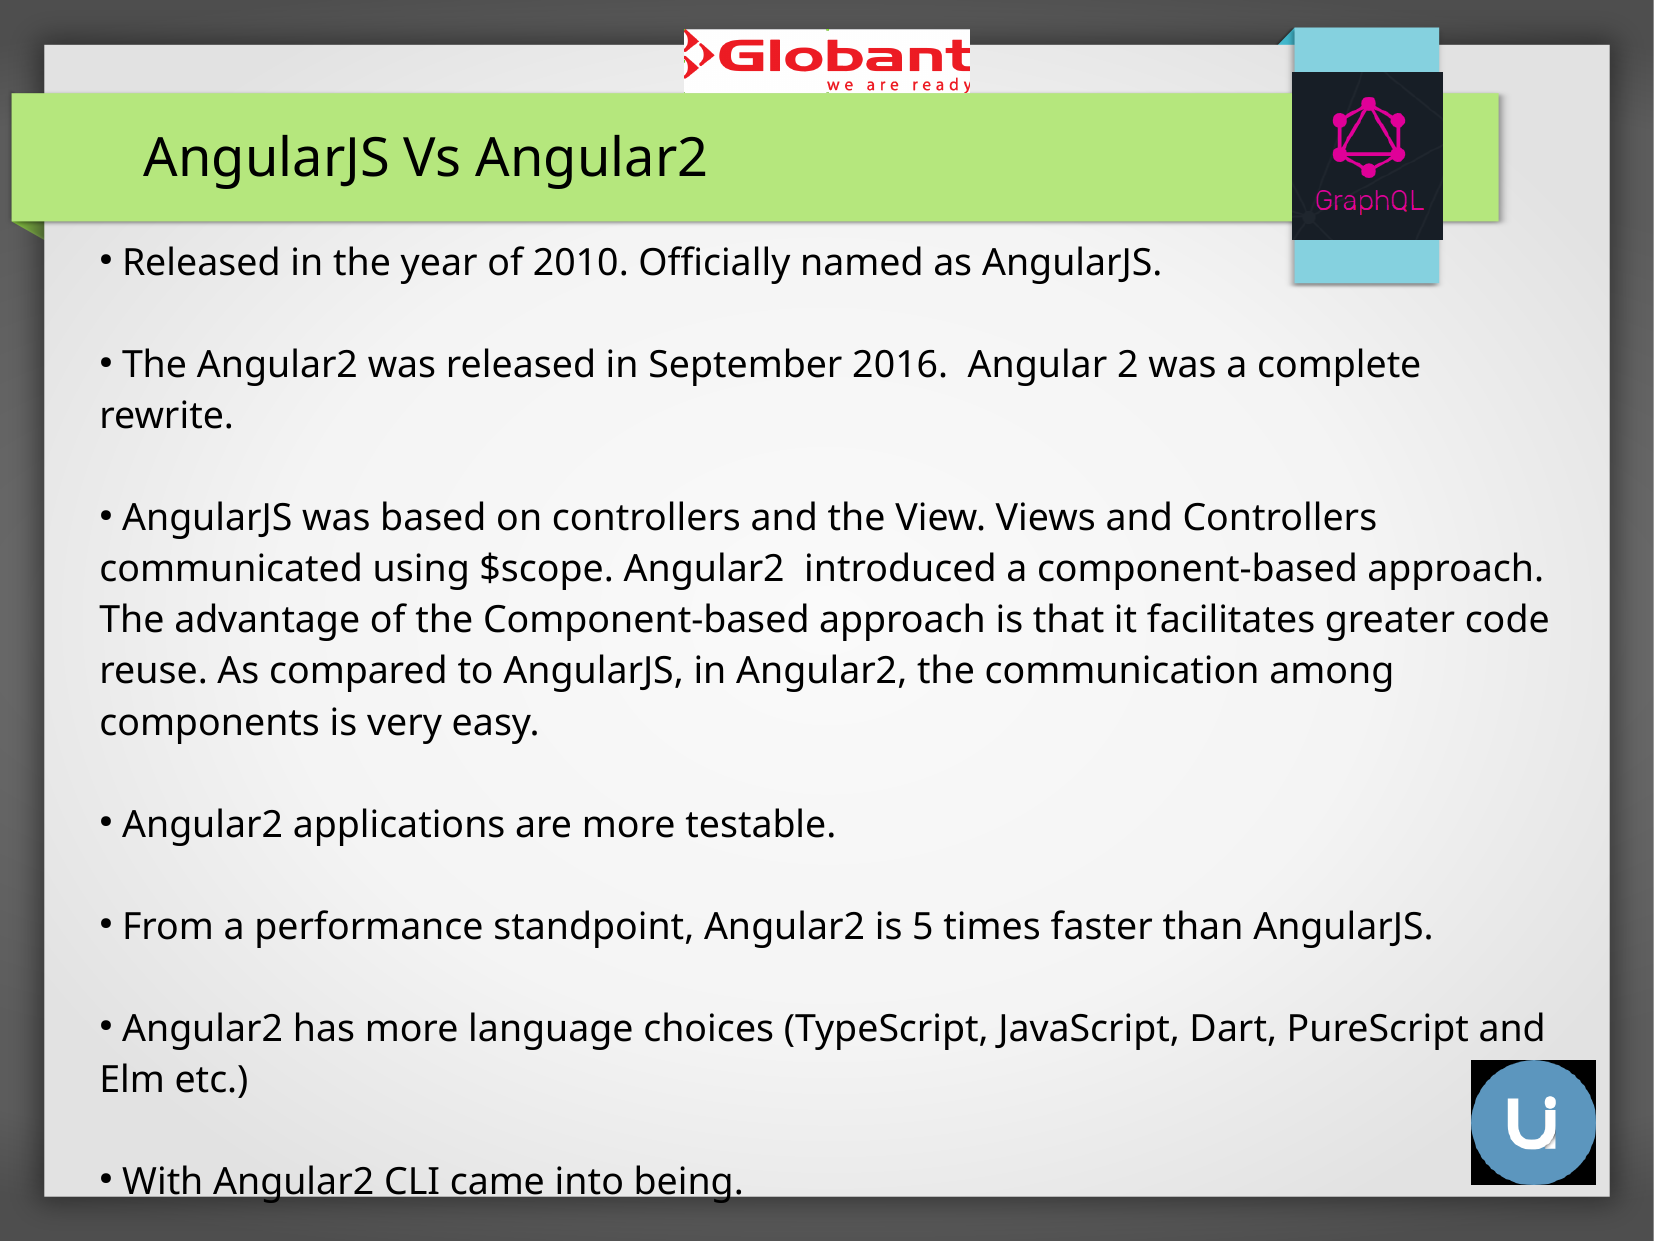

# AngularJS Vs Angular2
 Released in the year of 2010. Officially named as AngularJS.
 The Angular2 was released in September 2016. Angular 2 was a complete rewrite.
 AngularJS was based on controllers and the View. Views and Controllers communicated using $scope. Angular2 introduced a component-based approach. The advantage of the Component-based approach is that it facilitates greater code reuse. As compared to AngularJS, in Angular2, the communication among components is very easy.
 Angular2 applications are more testable.
 From a performance standpoint, Angular2 is 5 times faster than AngularJS.
 Angular2 has more language choices (TypeScript, JavaScript, Dart, PureScript and Elm etc.)
 With Angular2 CLI came into being.